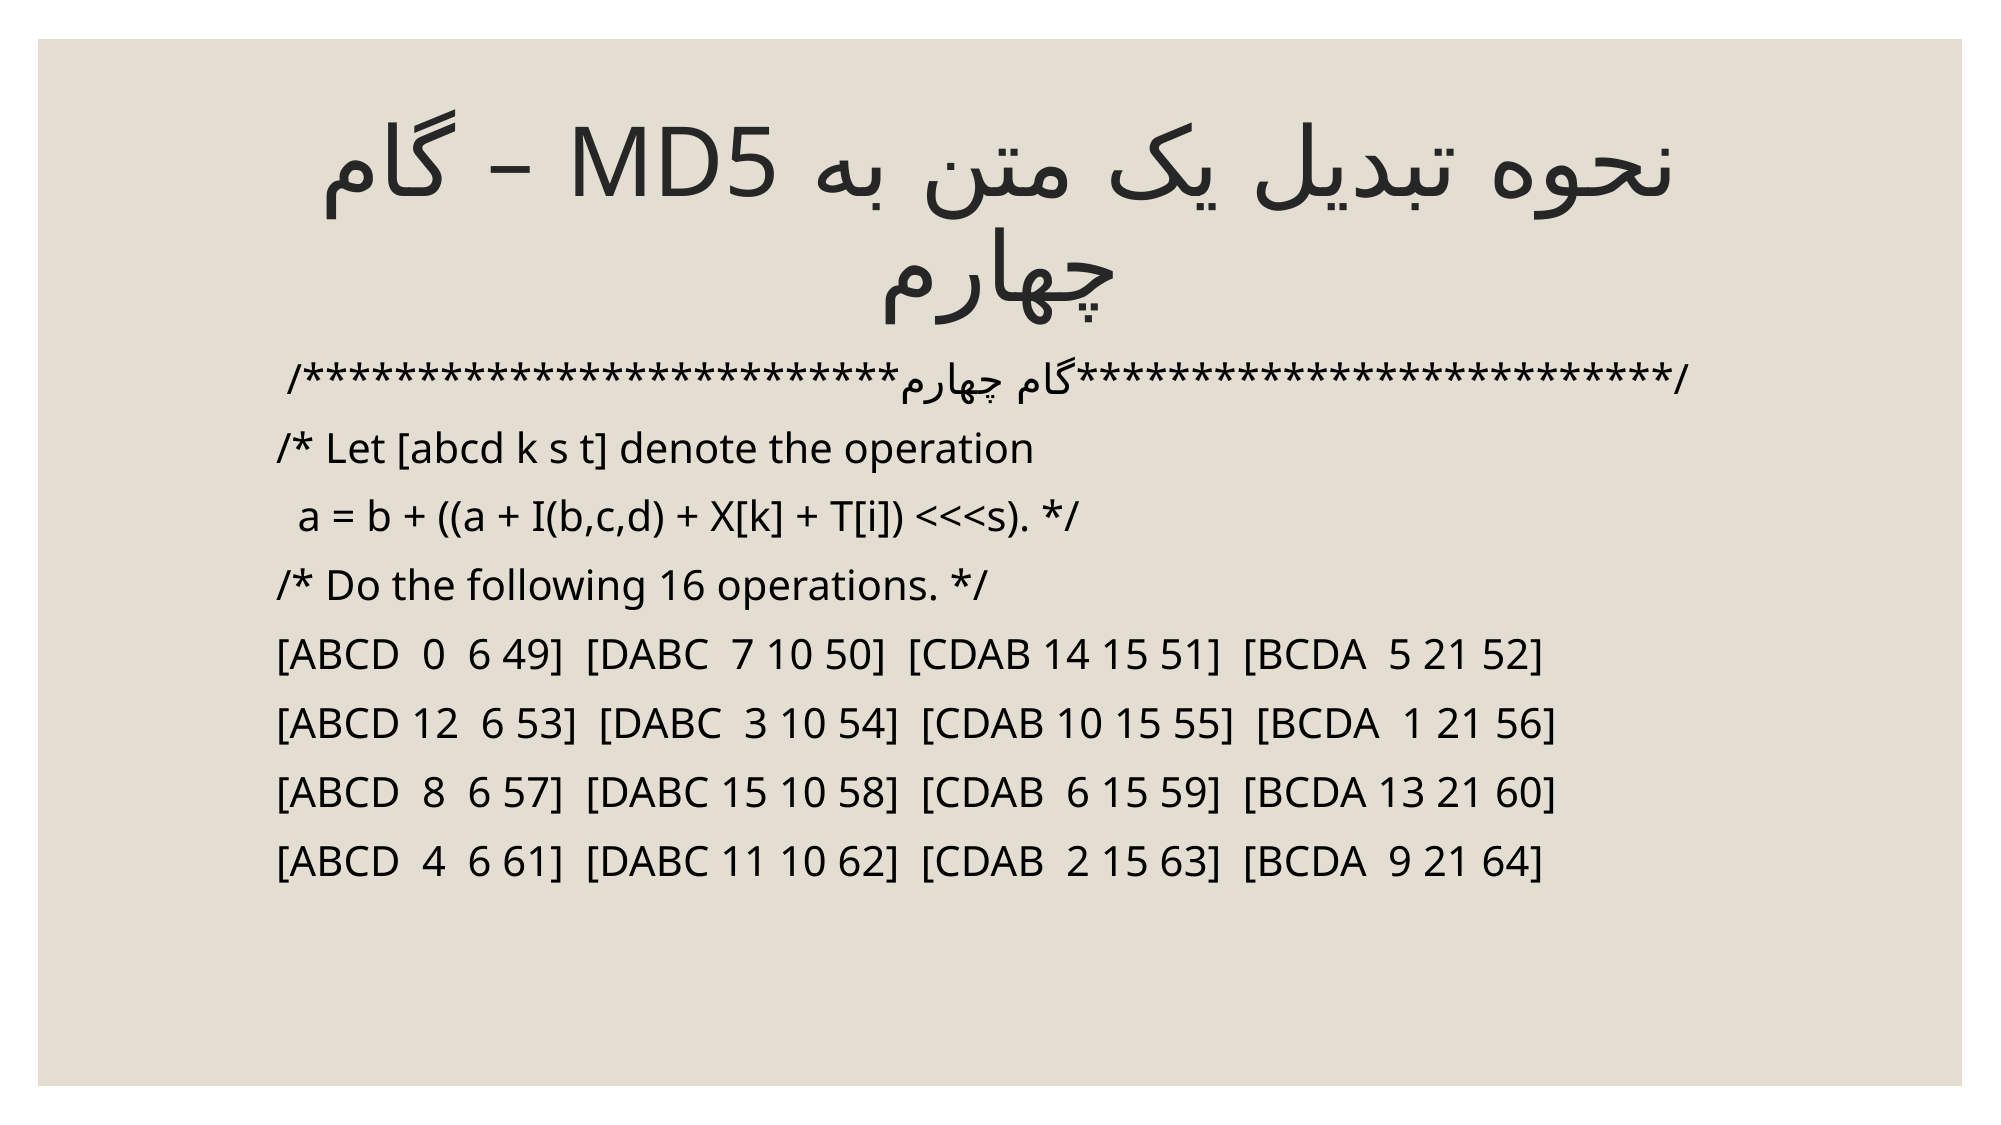

# نحوه تبدیل یک متن به MD5 – گام چهارم
 /**************************گام چهارم**************************/
 /* Let [abcd k s t] denote the operation
 a = b + ((a + I(b,c,d) + X[k] + T[i]) <<<s). */
 /* Do the following 16 operations. */
 [ABCD 0 6 49] [DABC 7 10 50] [CDAB 14 15 51] [BCDA 5 21 52]
 [ABCD 12 6 53] [DABC 3 10 54] [CDAB 10 15 55] [BCDA 1 21 56]
 [ABCD 8 6 57] [DABC 15 10 58] [CDAB 6 15 59] [BCDA 13 21 60]
 [ABCD 4 6 61] [DABC 11 10 62] [CDAB 2 15 63] [BCDA 9 21 64]